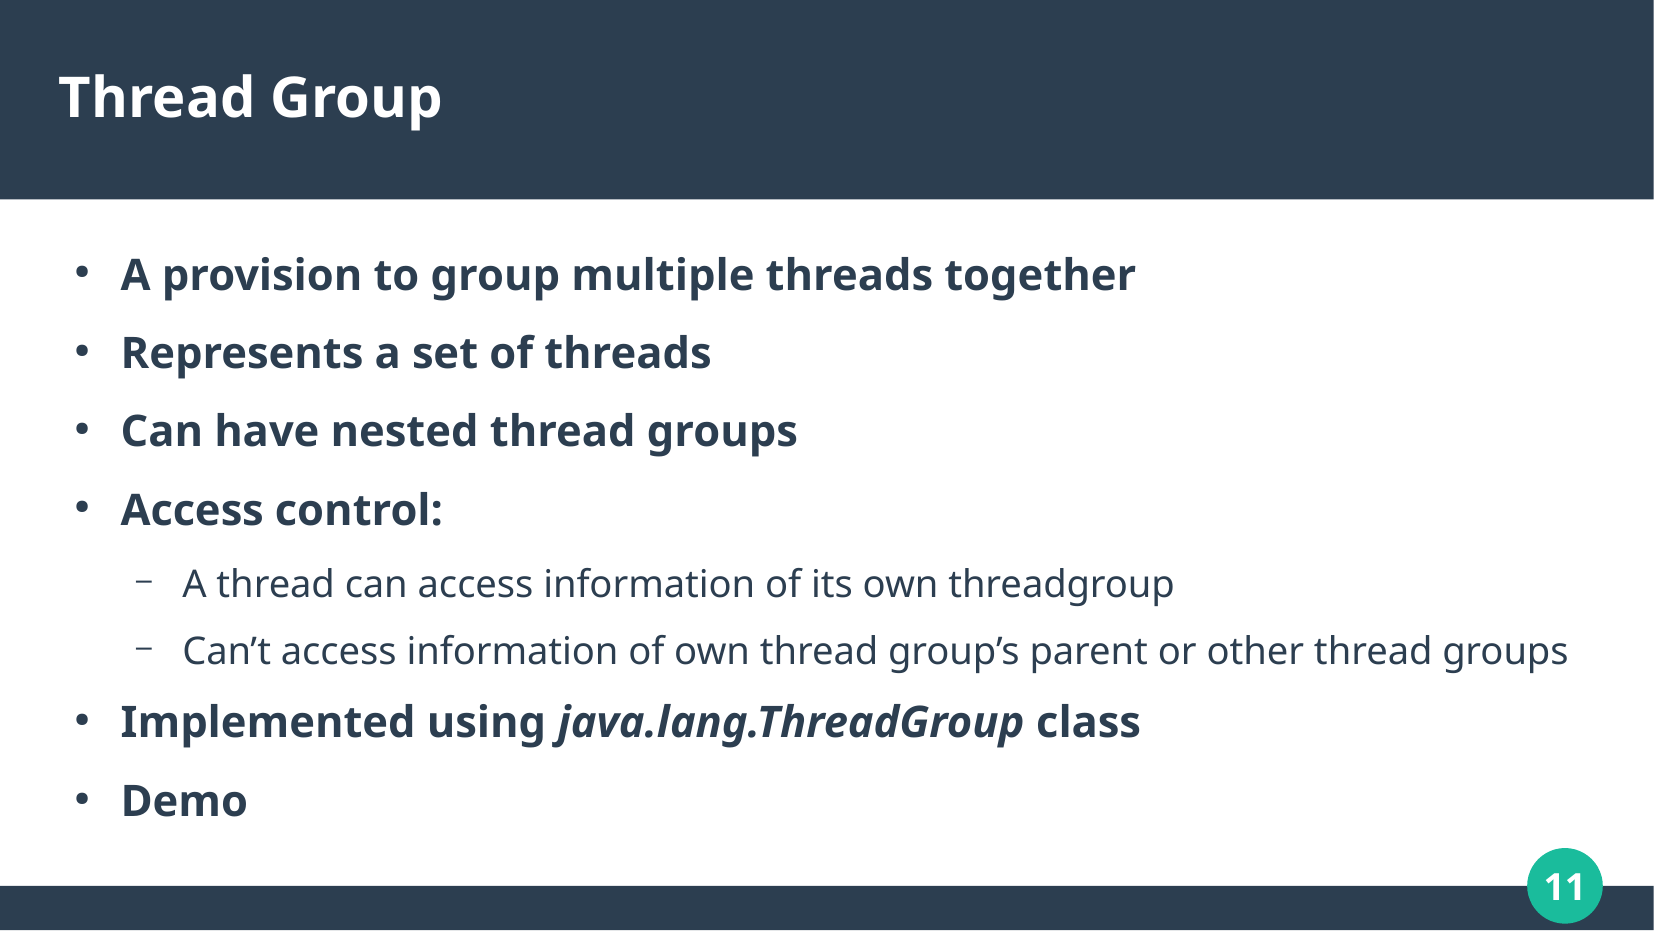

# Thread Group
A provision to group multiple threads together
Represents a set of threads
Can have nested thread groups
Access control:
A thread can access information of its own threadgroup
Can’t access information of own thread group’s parent or other thread groups
Implemented using java.lang.ThreadGroup class
Demo